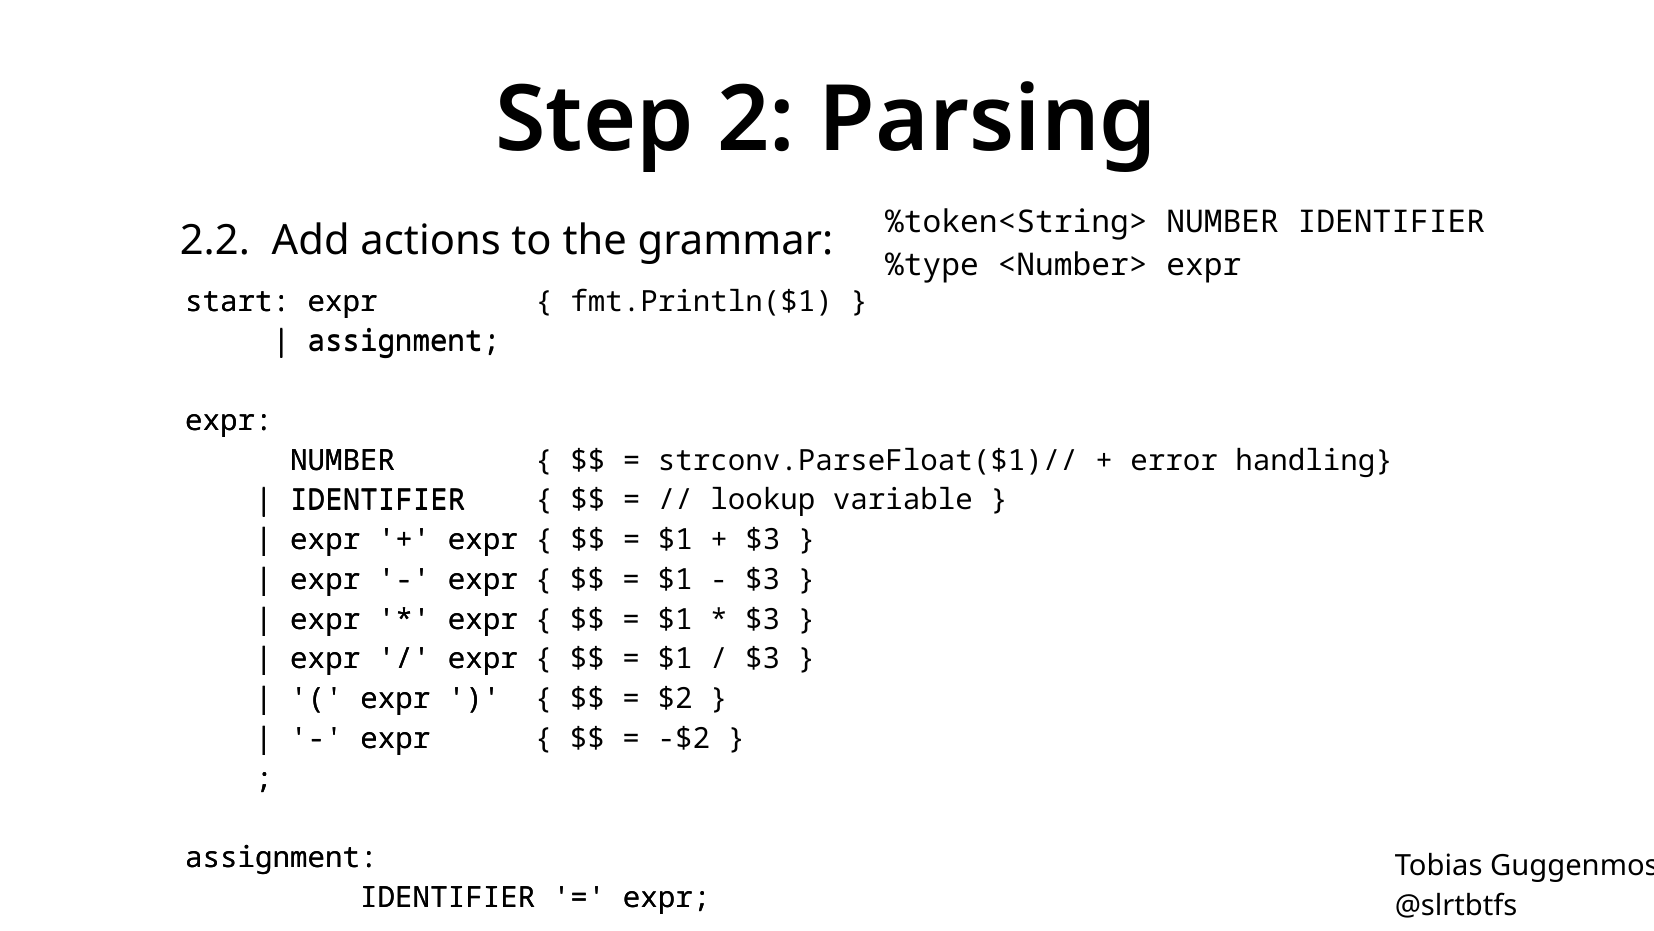

# Step 2: Parsing
%token<String> NUMBER IDENTIFIER
%type <Number> expr
2.2. Add actions to the grammar:
start: expr { fmt.Println($1) }
 | assignment;
expr:
 NUMBER { $$ = strconv.ParseFloat($1)// + error handling}
 | IDENTIFIER { $$ = // lookup variable }
 | expr '+' expr { $$ = $1 + $3 }
 | expr '-' expr { $$ = $1 - $3 }
 | expr '*' expr { $$ = $1 * $3 }
 | expr '/' expr { $$ = $1 / $3 }
 | '(' expr ')' { $$ = $2 }
 | '-' expr { $$ = -$2 }
 ;
assignment:
 IDENTIFIER '=' expr;
start: expr
 | assignment;
expr:
 NUMBER
 | IDENTIFIER
 | expr '+' expr
 | expr '-' expr
 | expr '*' expr
 | expr '/' expr
 | '(' expr ')'
 | '-' expr
 ;
assignment:
 IDENTIFIER '=' expr;